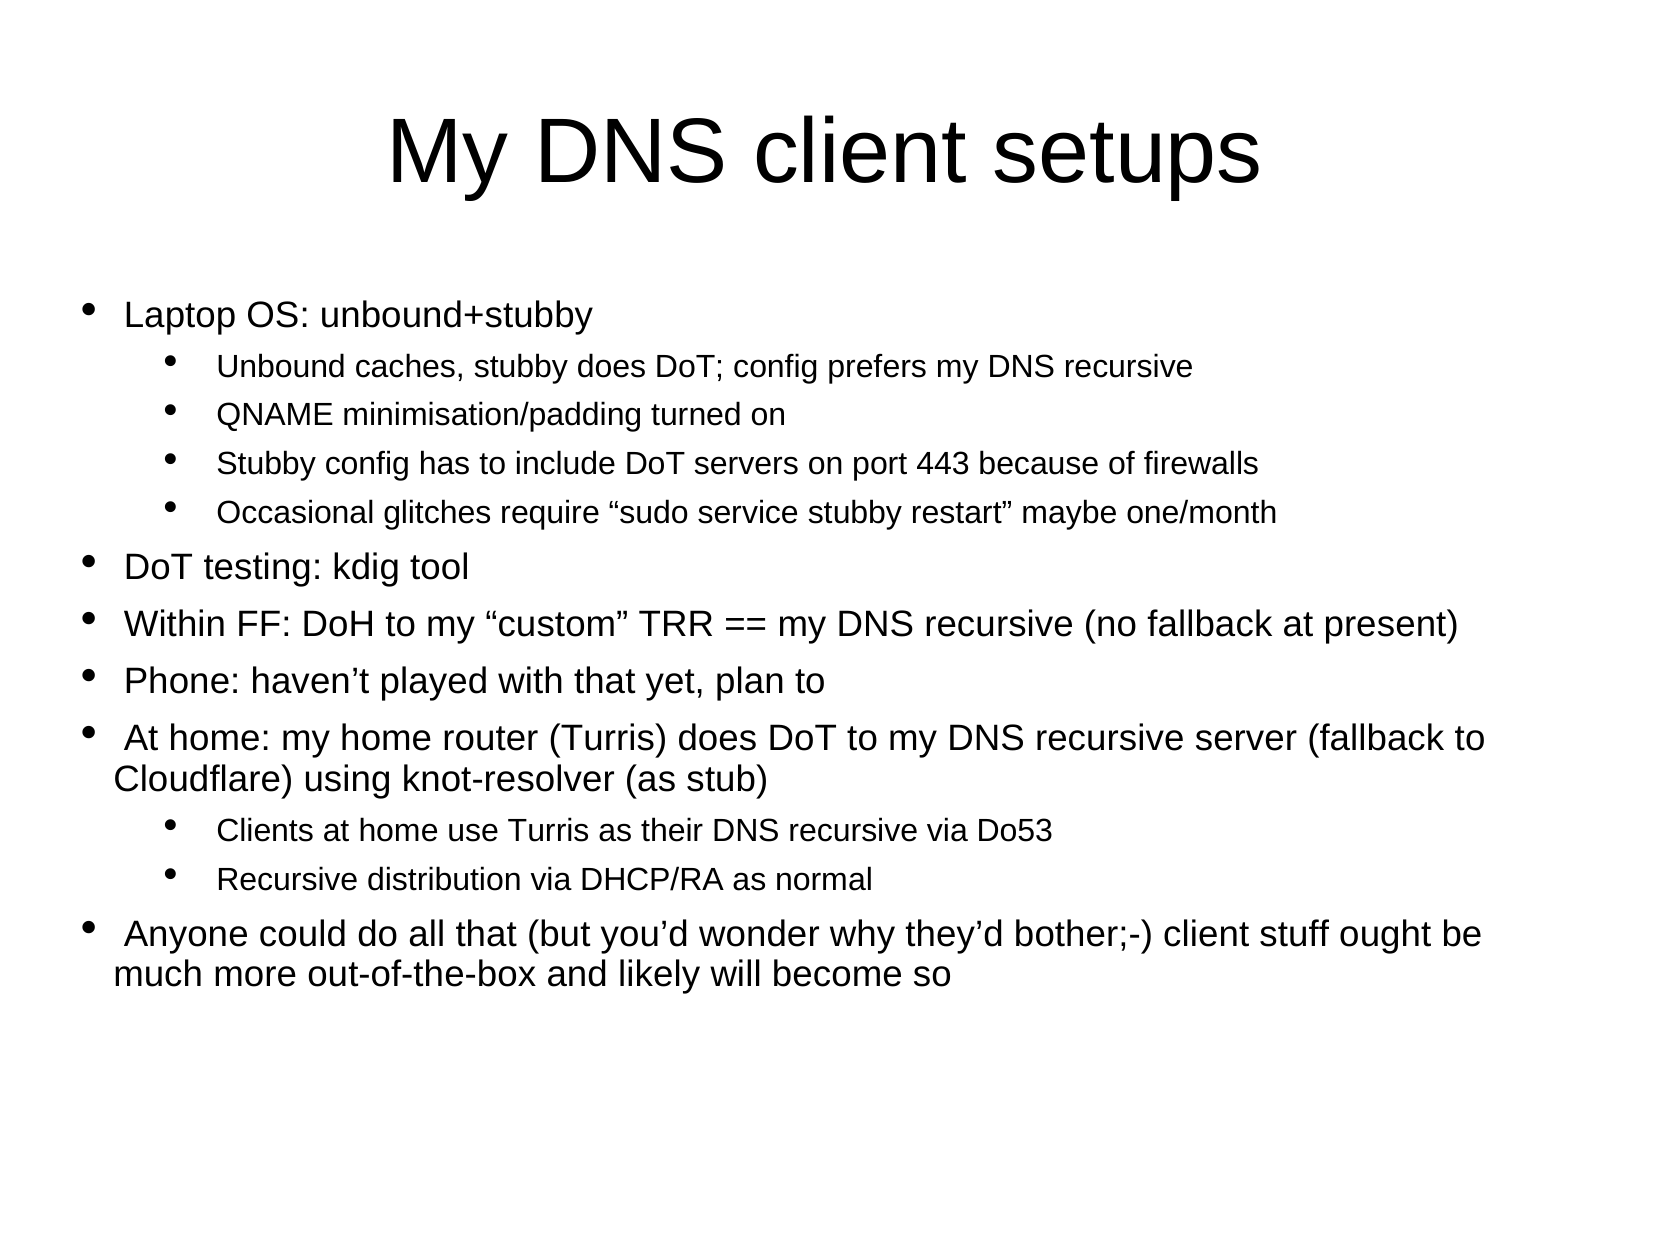

# My DNS client setups
 Laptop OS: unbound+stubby
Unbound caches, stubby does DoT; config prefers my DNS recursive
QNAME minimisation/padding turned on
Stubby config has to include DoT servers on port 443 because of firewalls
Occasional glitches require “sudo service stubby restart” maybe one/month
 DoT testing: kdig tool
 Within FF: DoH to my “custom” TRR == my DNS recursive (no fallback at present)
 Phone: haven’t played with that yet, plan to
 At home: my home router (Turris) does DoT to my DNS recursive server (fallback to Cloudflare) using knot-resolver (as stub)
Clients at home use Turris as their DNS recursive via Do53
Recursive distribution via DHCP/RA as normal
 Anyone could do all that (but you’d wonder why they’d bother;-) client stuff ought be much more out-of-the-box and likely will become so